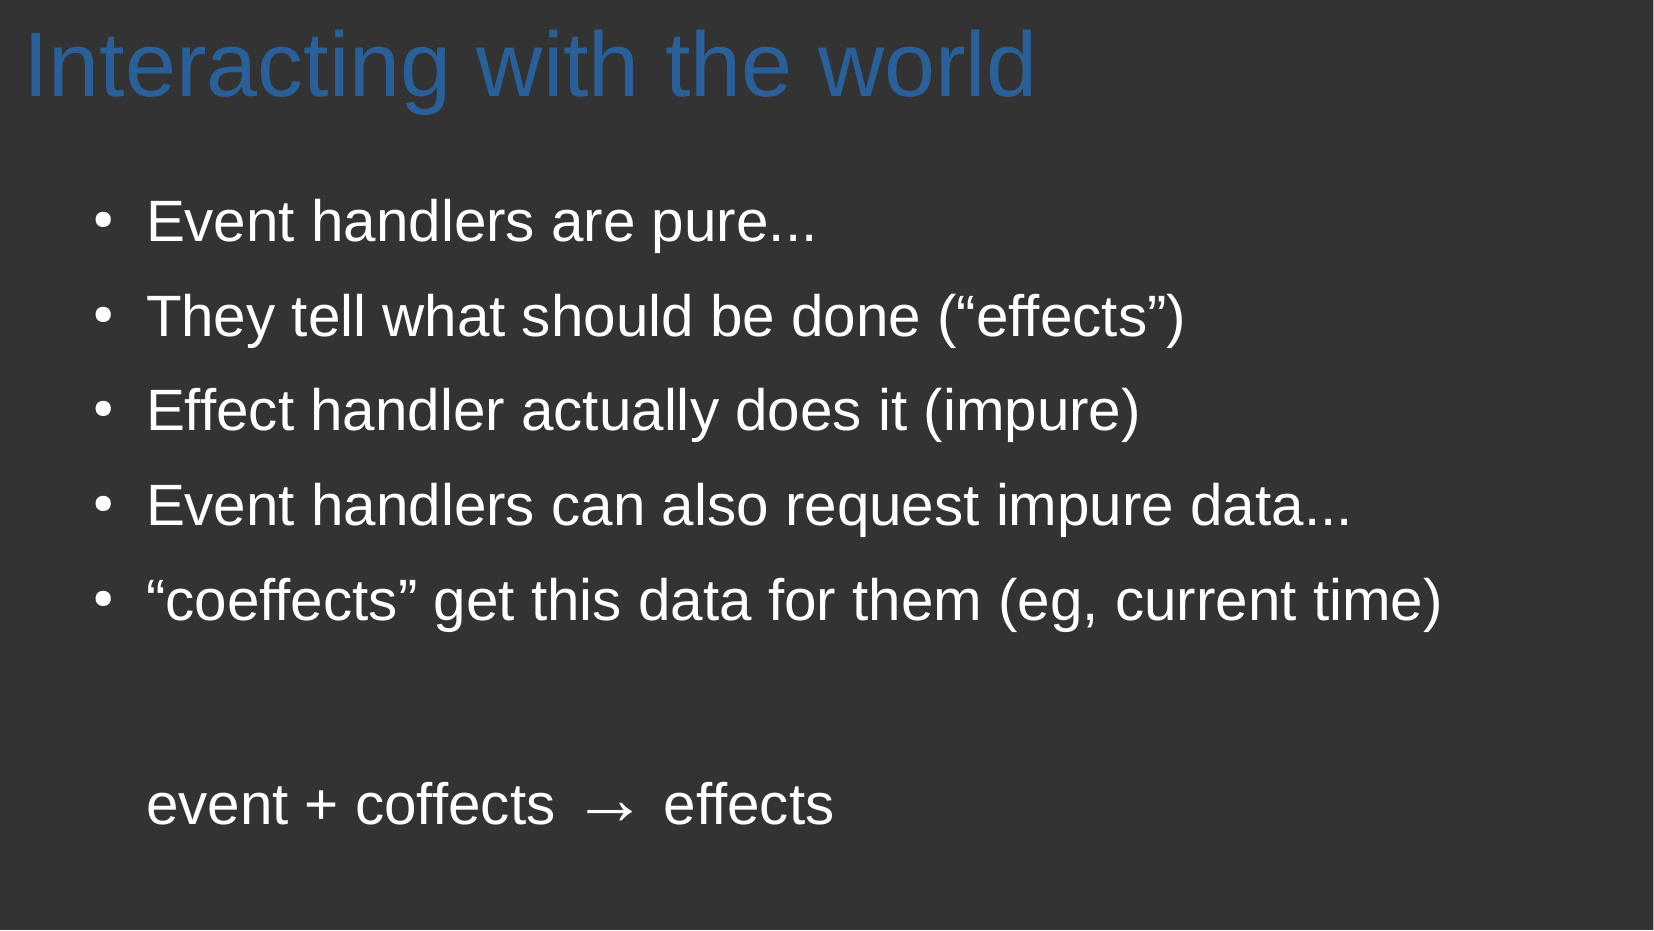

# Interacting with the world
Event handlers are pure...
They tell what should be done (“effects”)
Effect handler actually does it (impure)
Event handlers can also request impure data...
“coeffects” get this data for them (eg, current time)
event + coffects → effects